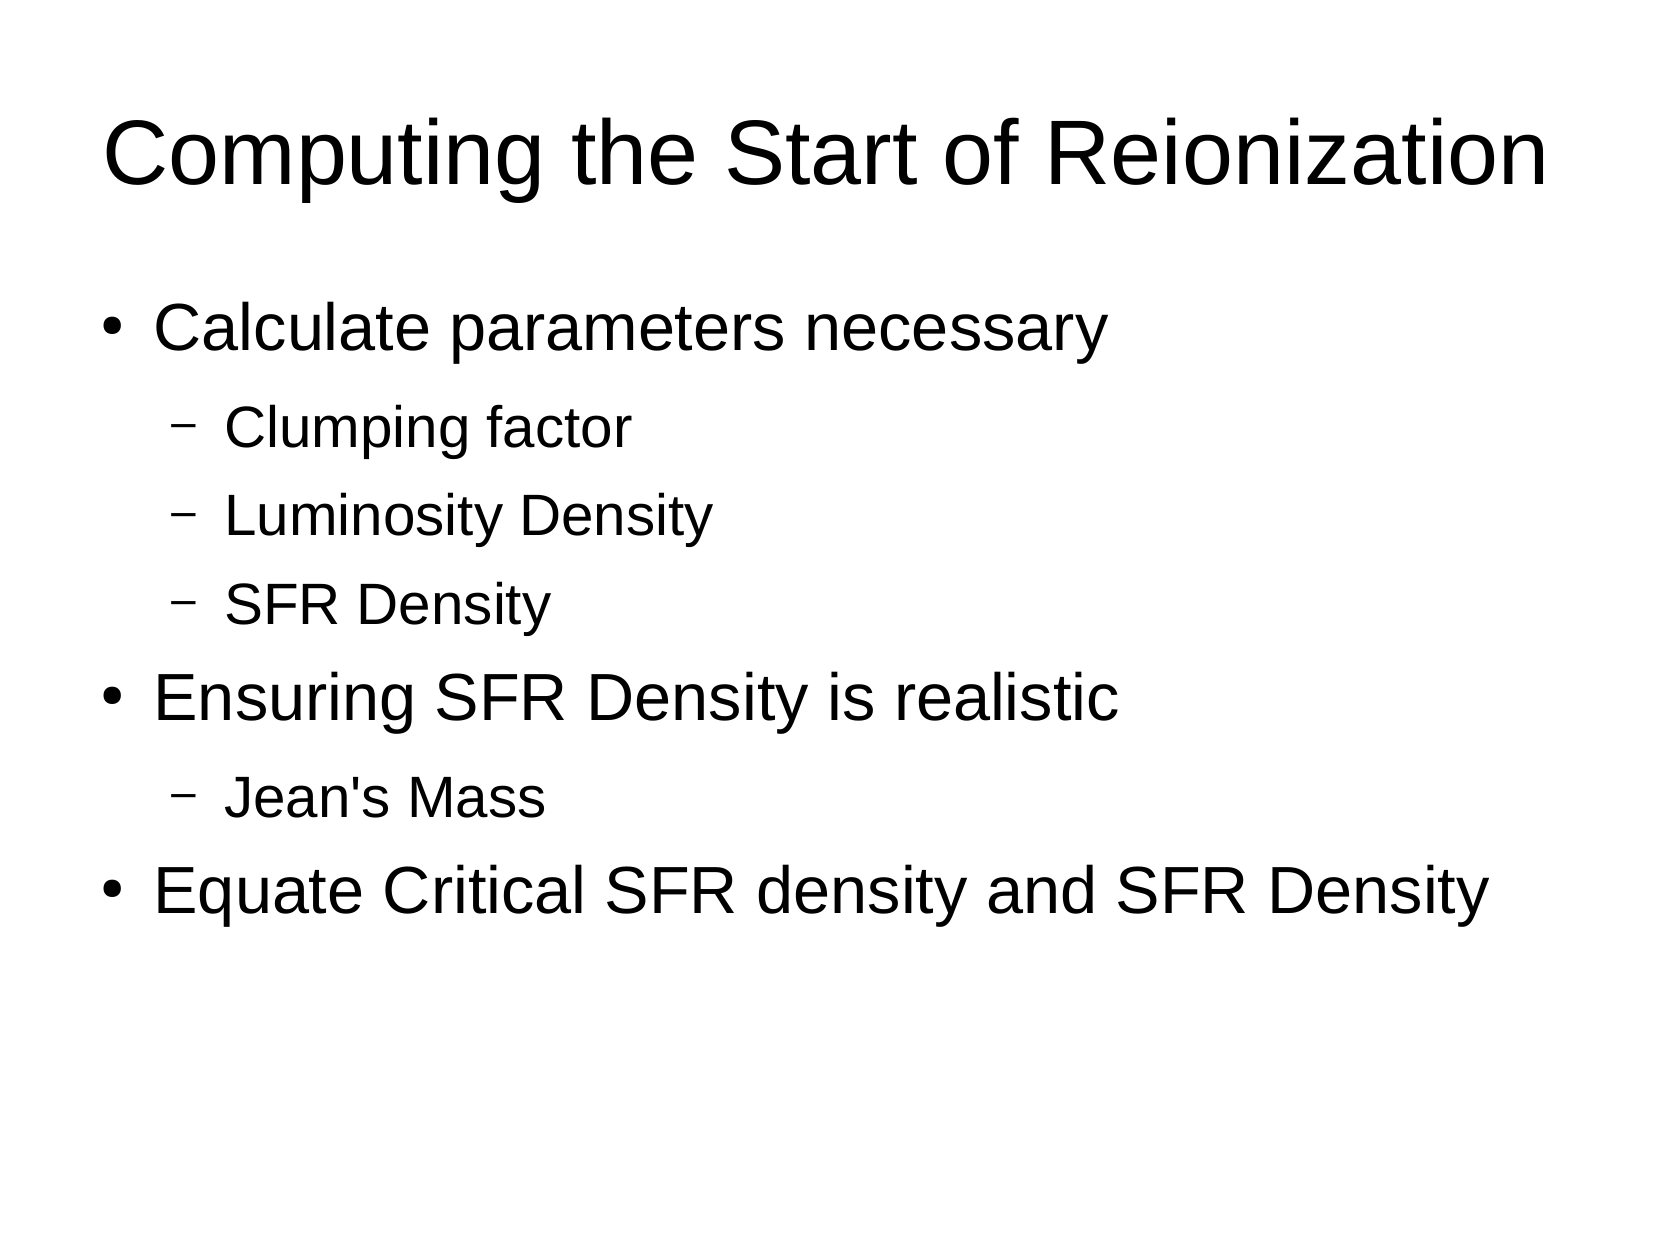

# Computing the Start of Reionization
Calculate parameters necessary
Clumping factor
Luminosity Density
SFR Density
Ensuring SFR Density is realistic
Jean's Mass
Equate Critical SFR density and SFR Density